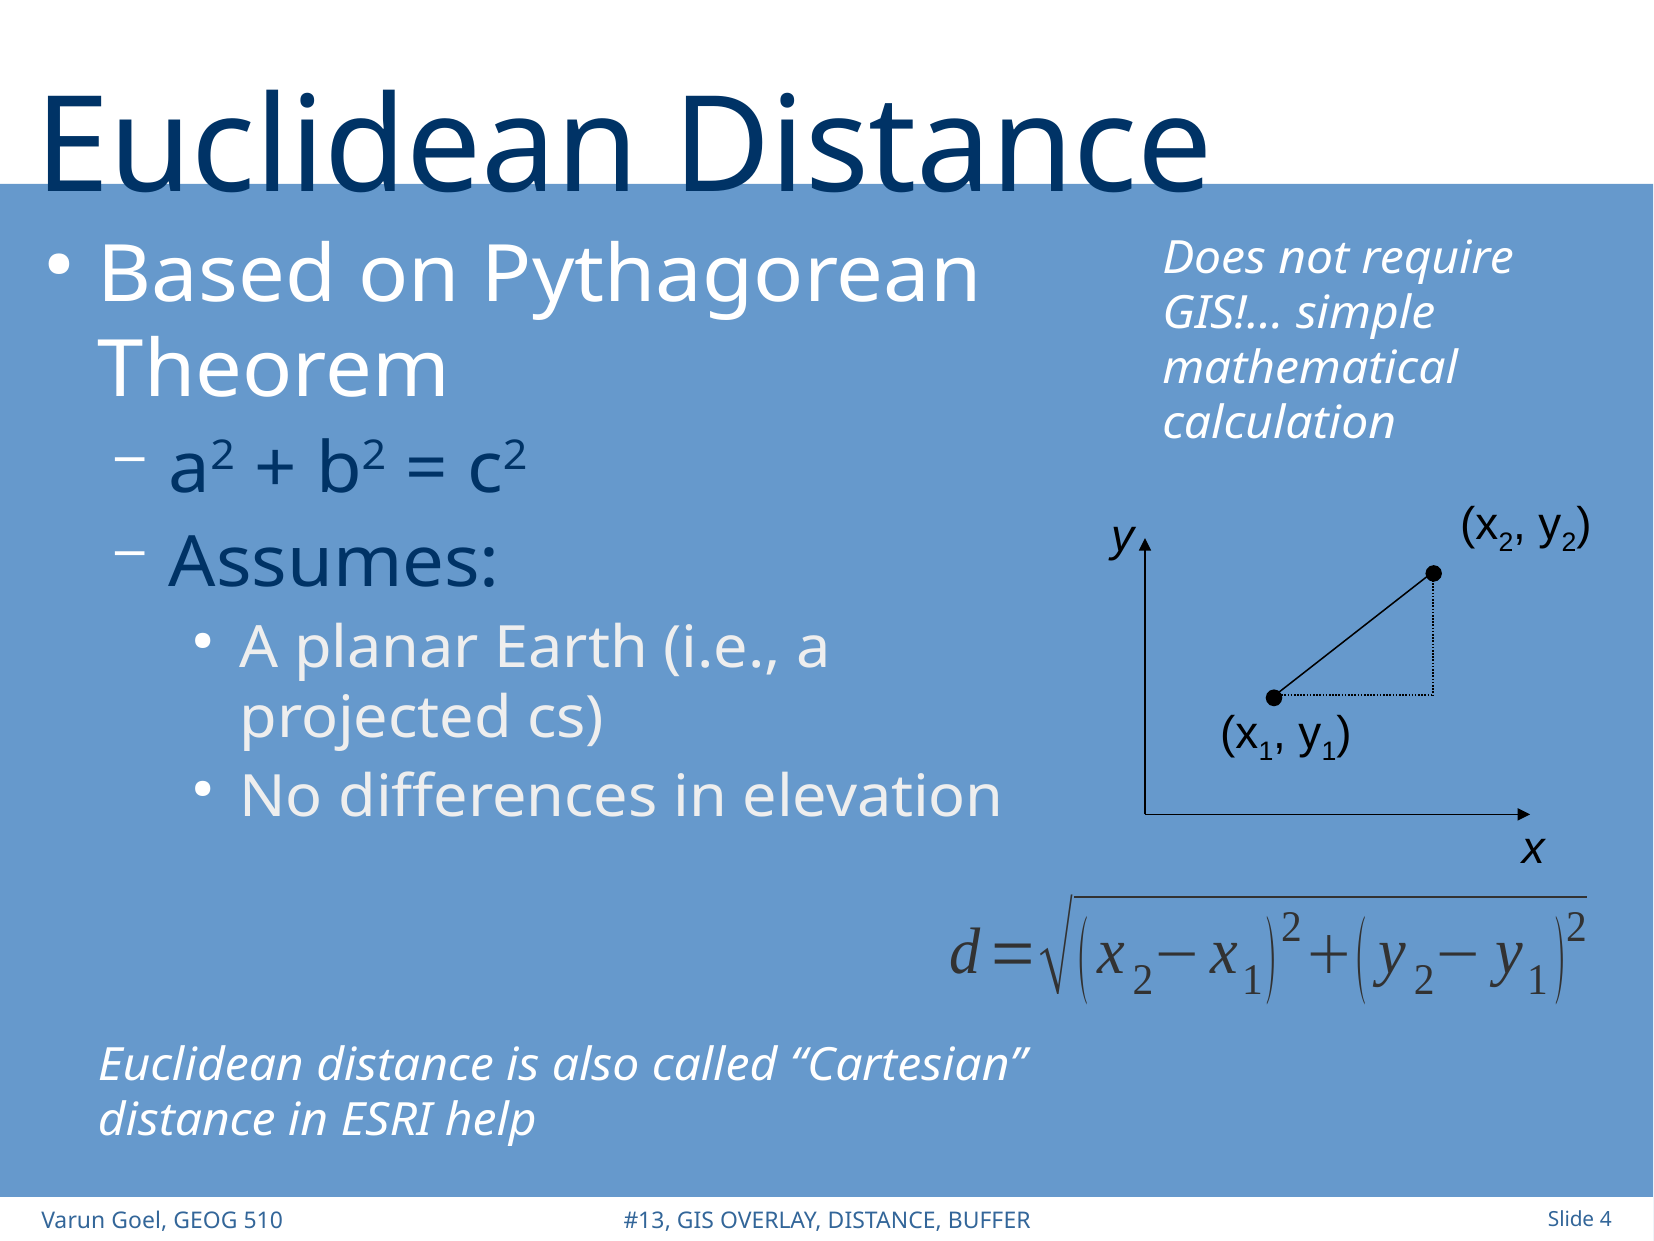

# Euclidean Distance
Based on Pythagorean Theorem
a2 + b2 = c2
Assumes:
A planar Earth (i.e., a projected cs)
No differences in elevation
Euclidean distance is also called “Cartesian” distance in ESRI help
Does not require GIS!... simple mathematical calculation
(x2, y2)
y
(x1, y1)
x
#13, GIS OVERLAY, DISTANCE, BUFFER
4